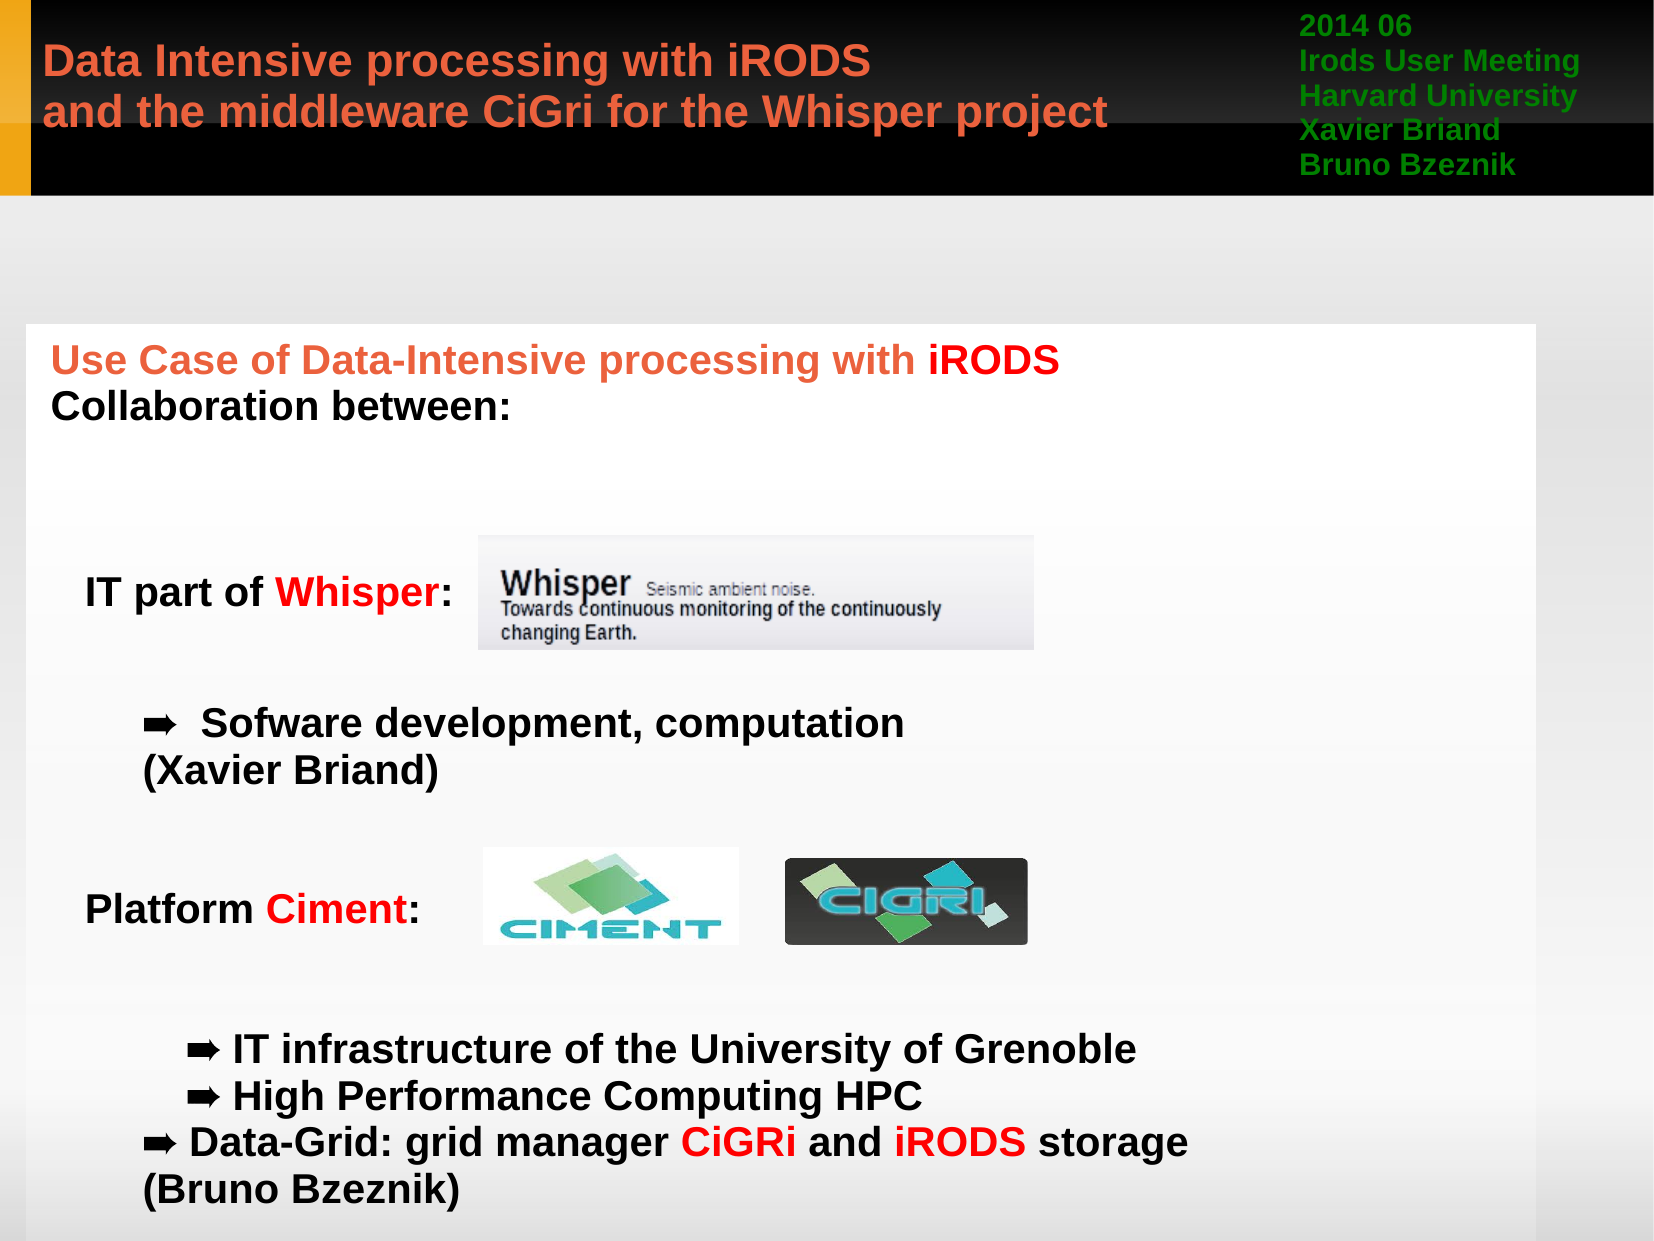

2014 06
Irods User Meeting
Harvard University
Xavier Briand
Bruno Bzeznik
 Data Intensive processing with iRODS
 and the middleware CiGri for the Whisper project
# Use Case of Data-Intensive processing with iRODS
 Collaboration between:
 IT part of Whisper:
 à Sofware development, computation
 (Xavier Briand)
 Platform Ciment:
 à IT infrastructure of the University of Grenoble
 à High Performance Computing HPC
 à Data-Grid: grid manager CiGRi and iRODS storage
 (Bruno Bzeznik)
Case